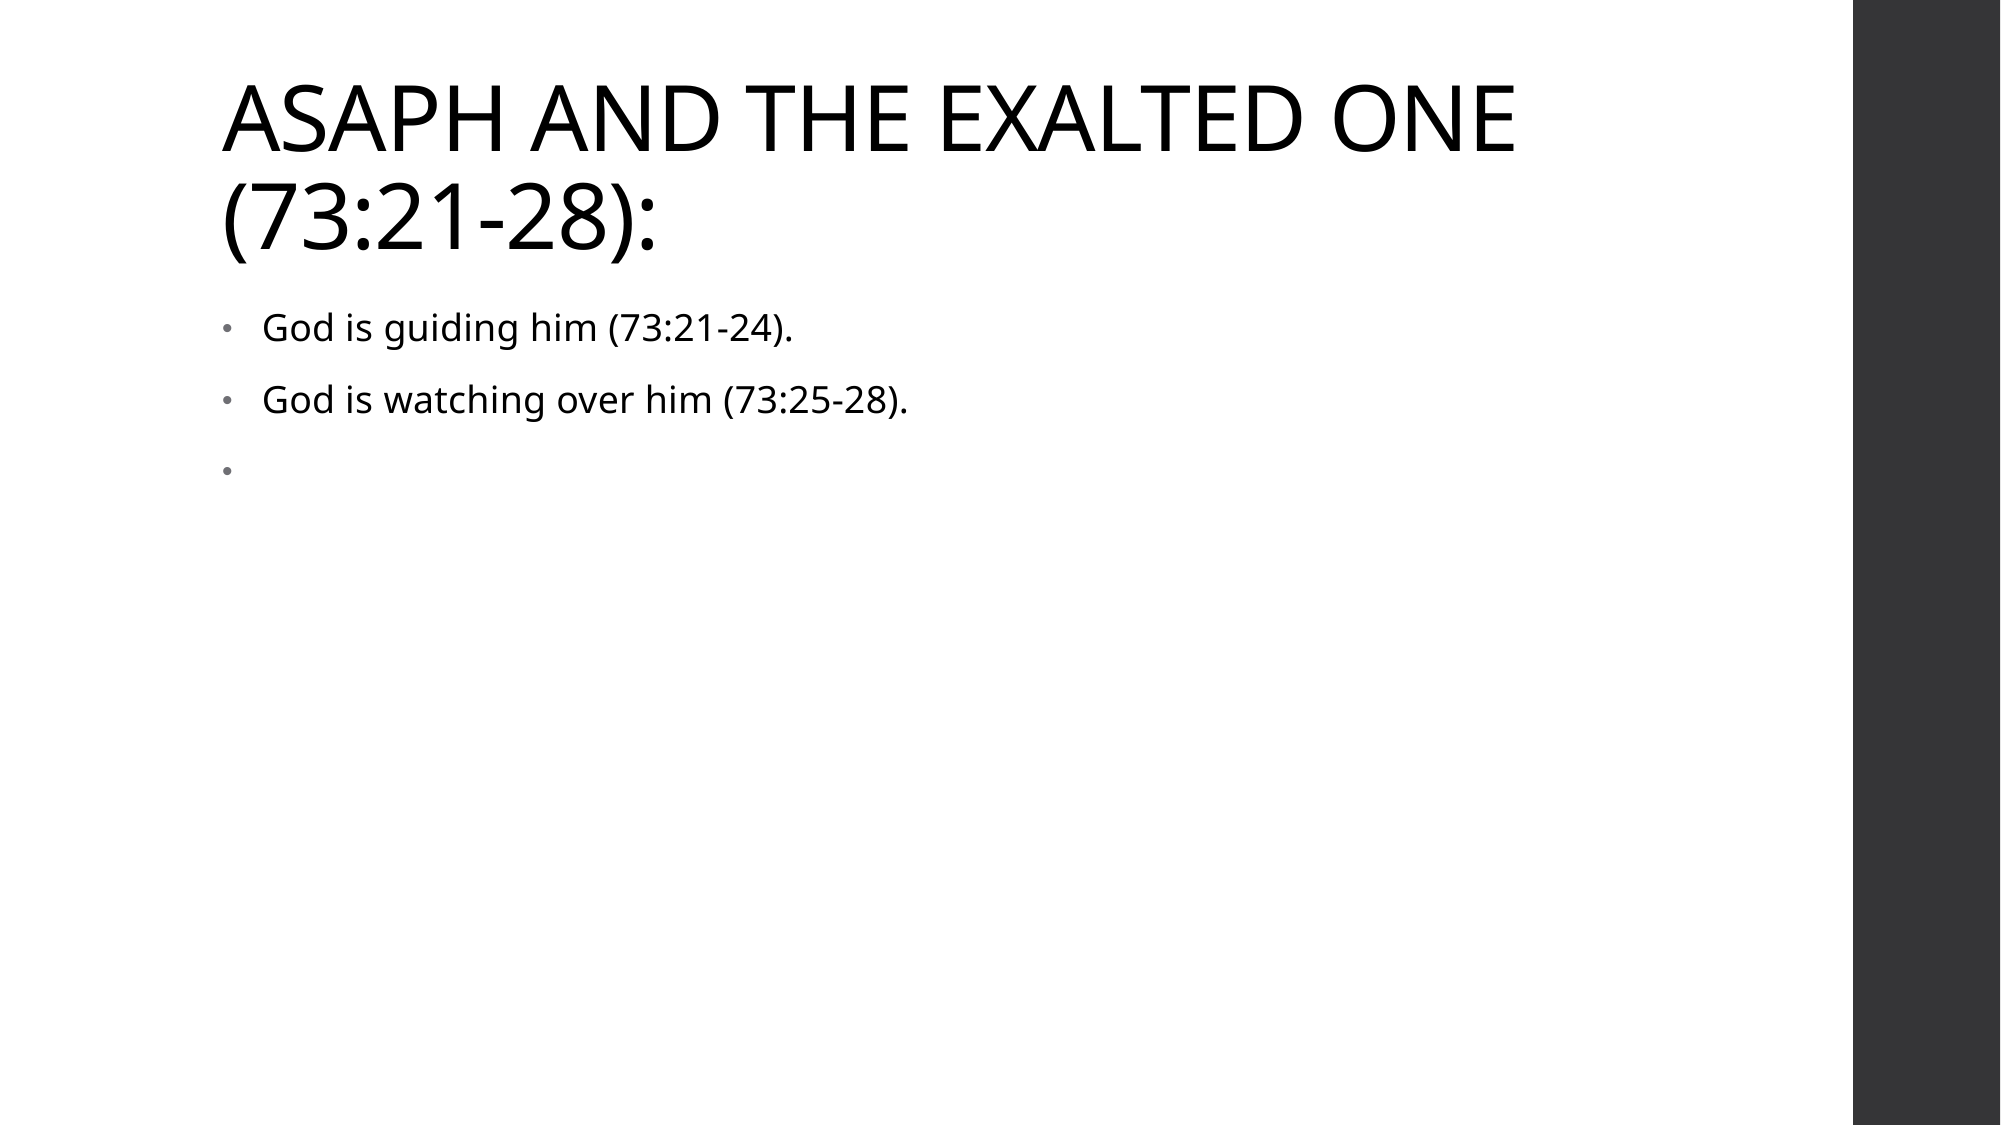

# ASAPH AND THE EXALTED ONE (73:21-28):
 God is guiding him (73:21-24).
 God is watching over him (73:25-28).